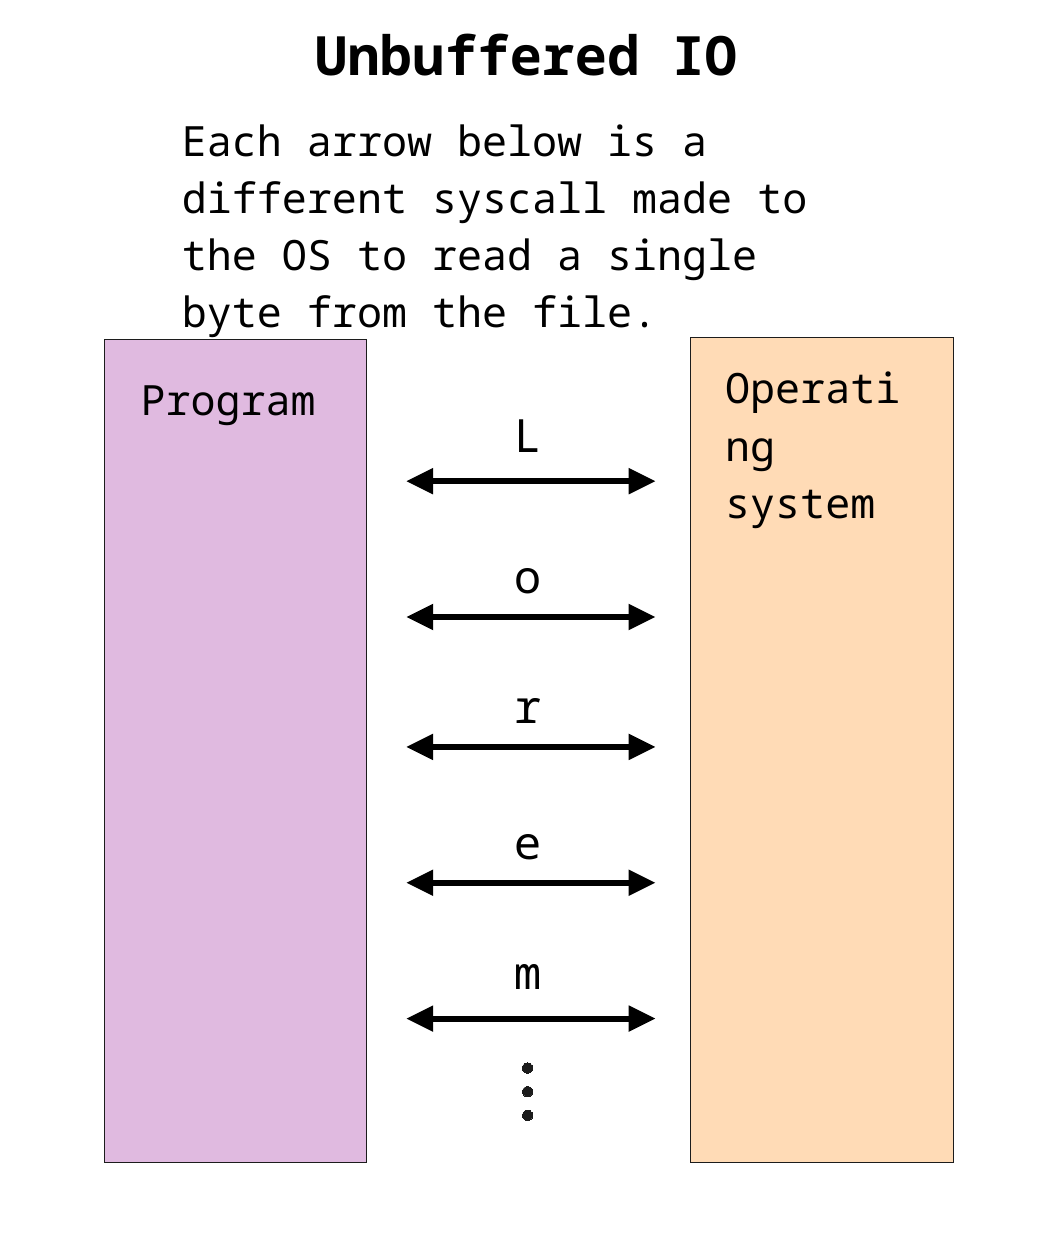

Unbuffered IO
Each arrow below is a different syscall made to the OS to read a single byte from the file.
Operating system
Program
L
o
r
e
m